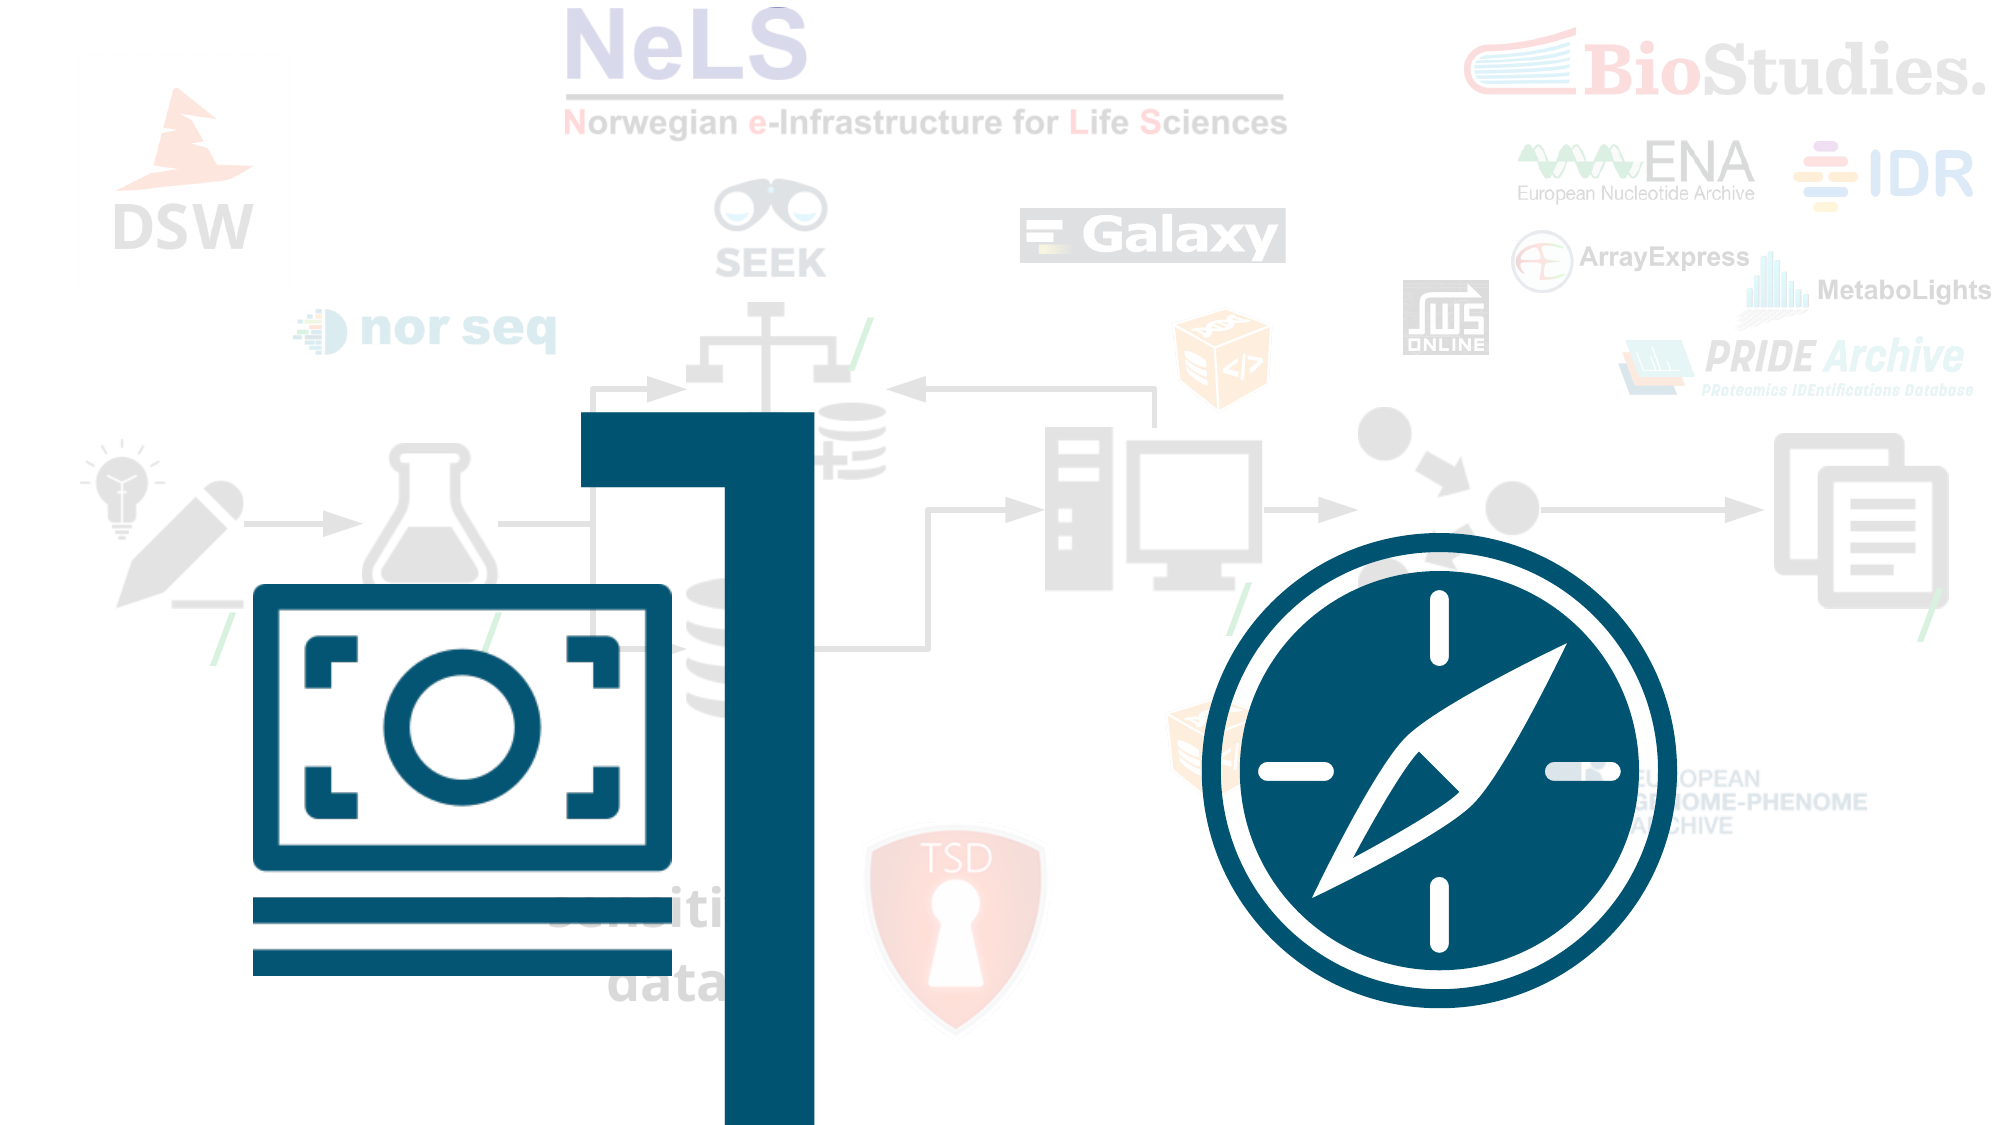

]
/
/
/
/
/
/
sensitive
data